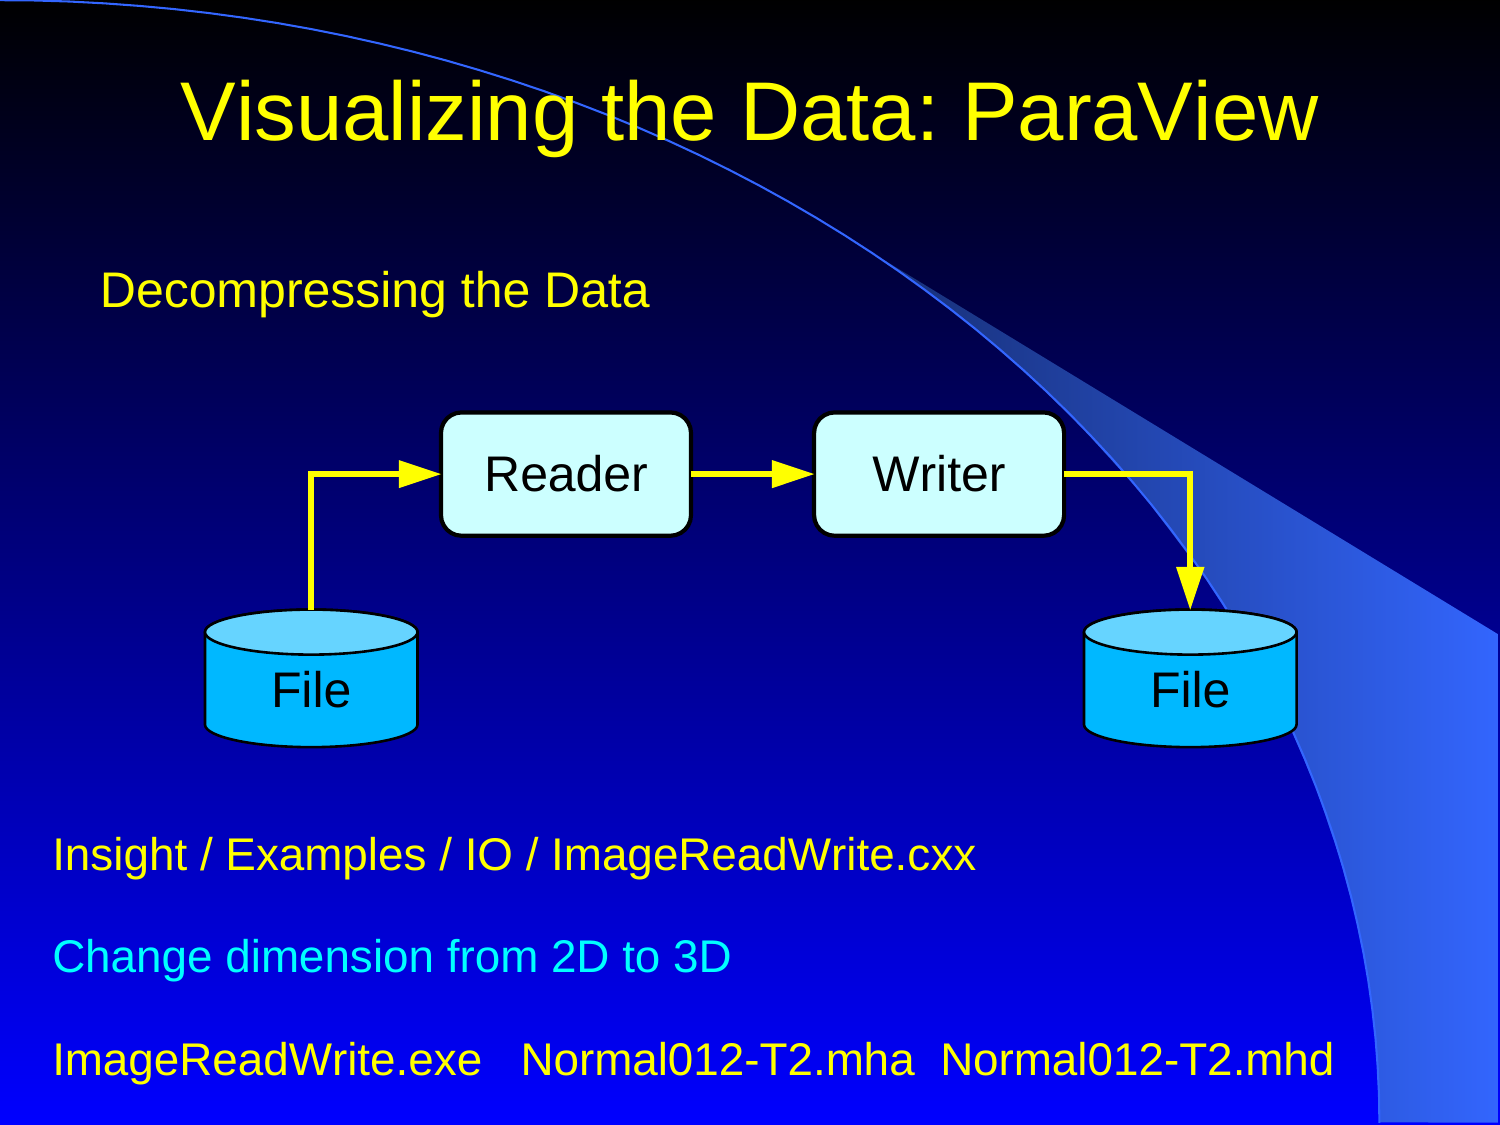

# Visualizing the Data: ParaView
Decompressing the Data
Reader
Writer
File
File
Insight / Examples / IO / ImageReadWrite.cxx
Change dimension from 2D to 3D
ImageReadWrite.exe Normal012-T2.mha Normal012-T2.mhd